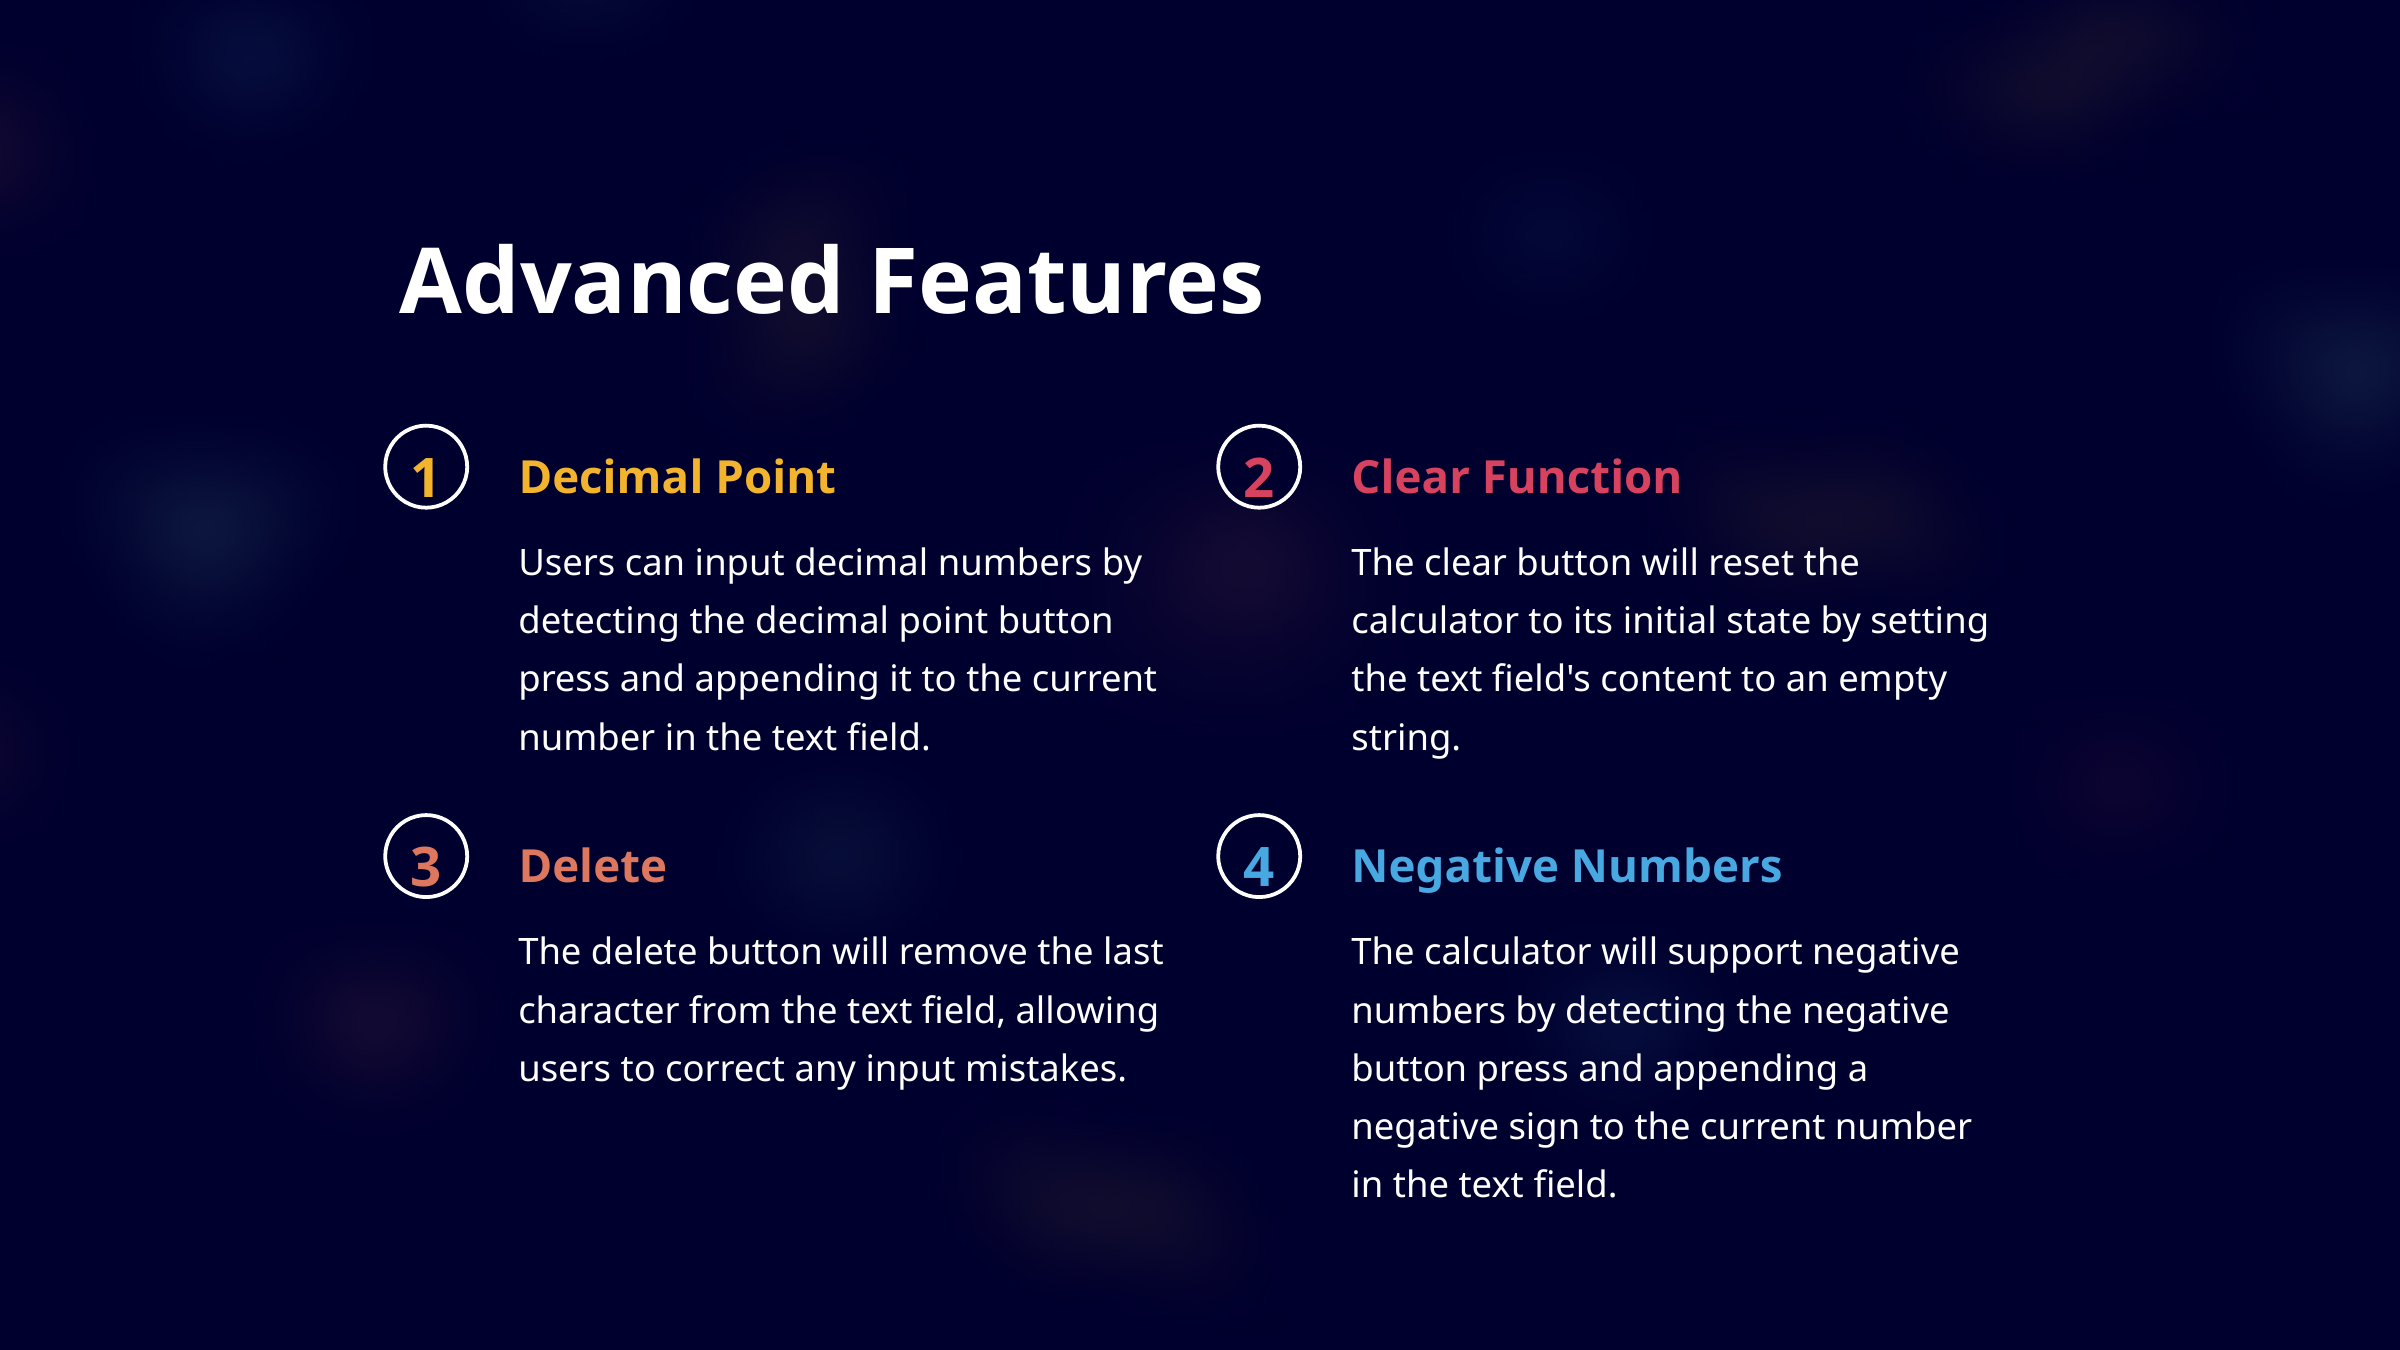

Advanced Features
1
2
Decimal Point
Clear Function
Users can input decimal numbers by detecting the decimal point button press and appending it to the current number in the text field.
The clear button will reset the calculator to its initial state by setting the text field's content to an empty string.
3
4
Delete
Negative Numbers
The delete button will remove the last character from the text field, allowing users to correct any input mistakes.
The calculator will support negative numbers by detecting the negative button press and appending a negative sign to the current number in the text field.